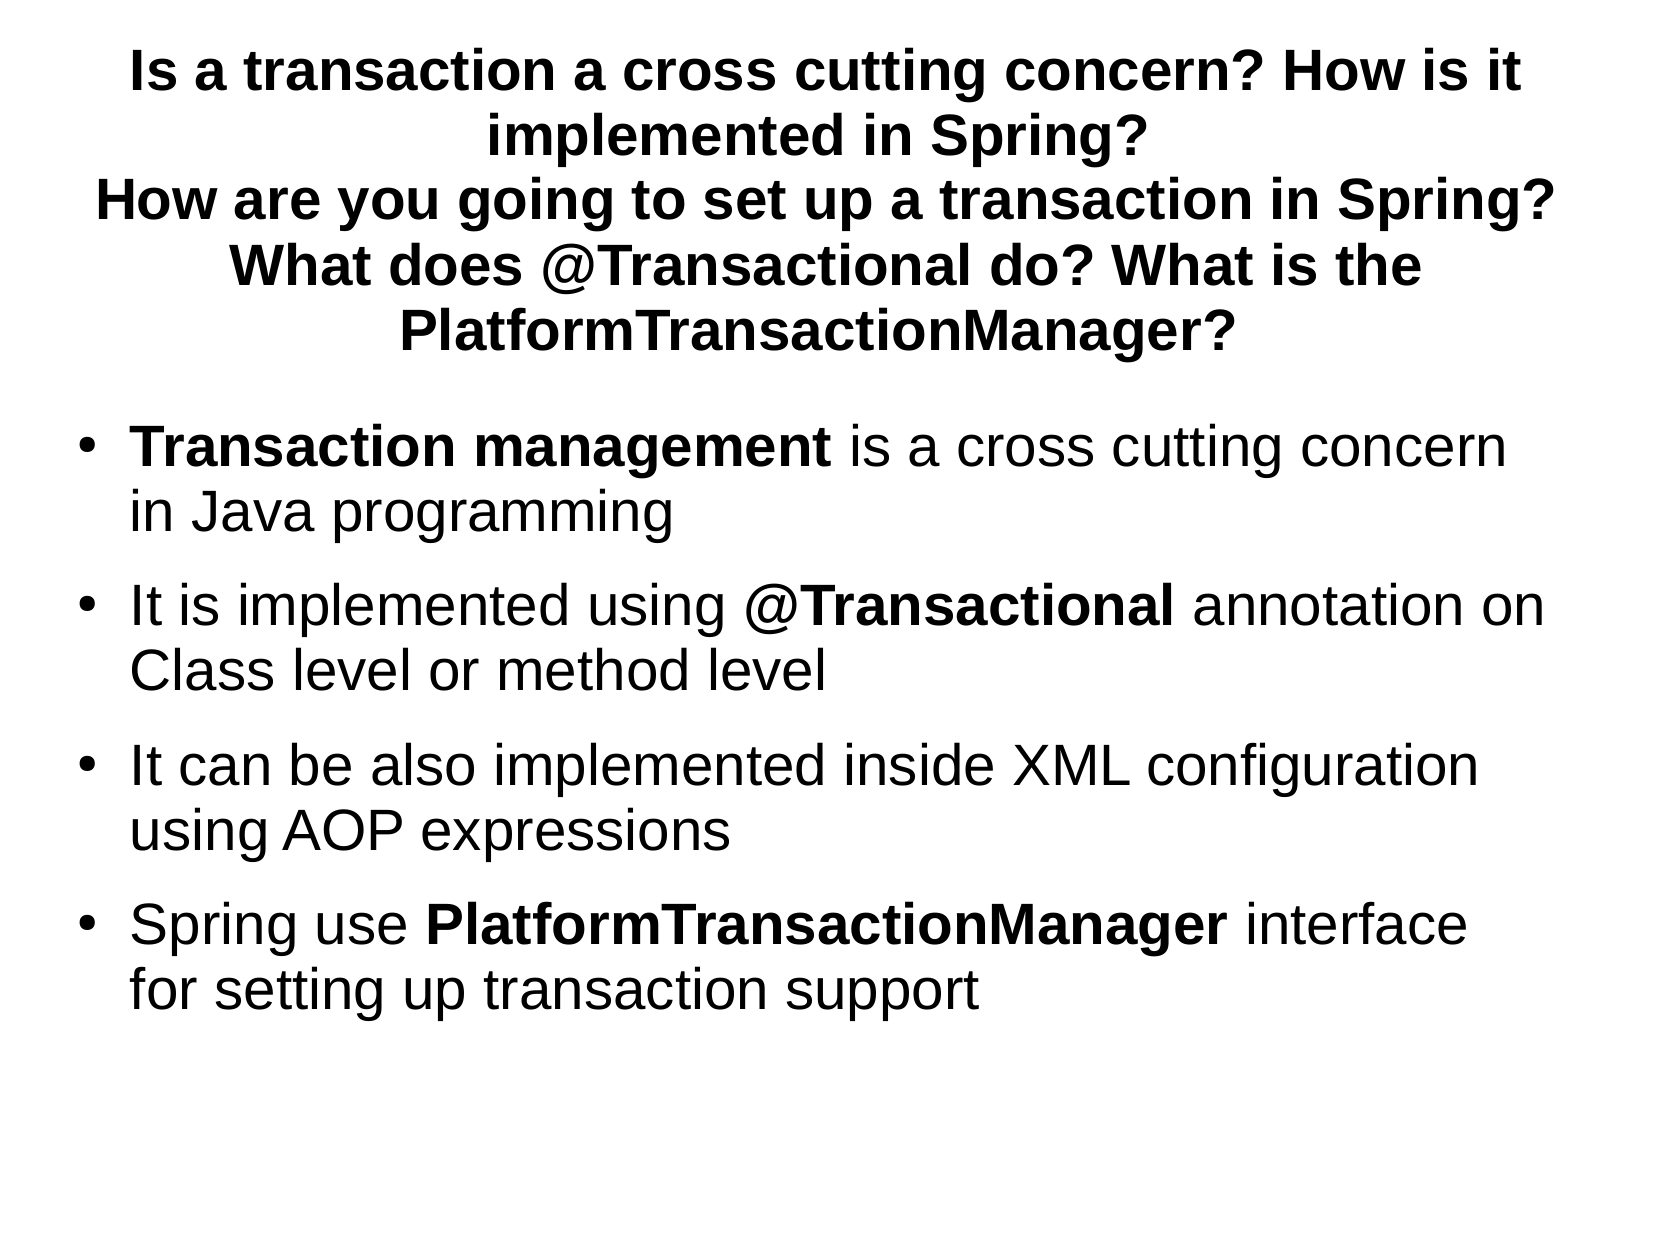

# Is a transaction a cross cutting concern? How is it implemented in Spring? How are you going to set up a transaction in Spring? What does @Transactional do? What is the PlatformTransactionManager?
Transaction management is a cross cutting concern in Java programming
It is implemented using @Transactional annotation on Class level or method level
It can be also implemented inside XML configuration using AOP expressions
Spring use PlatformTransactionManager interface for setting up transaction support